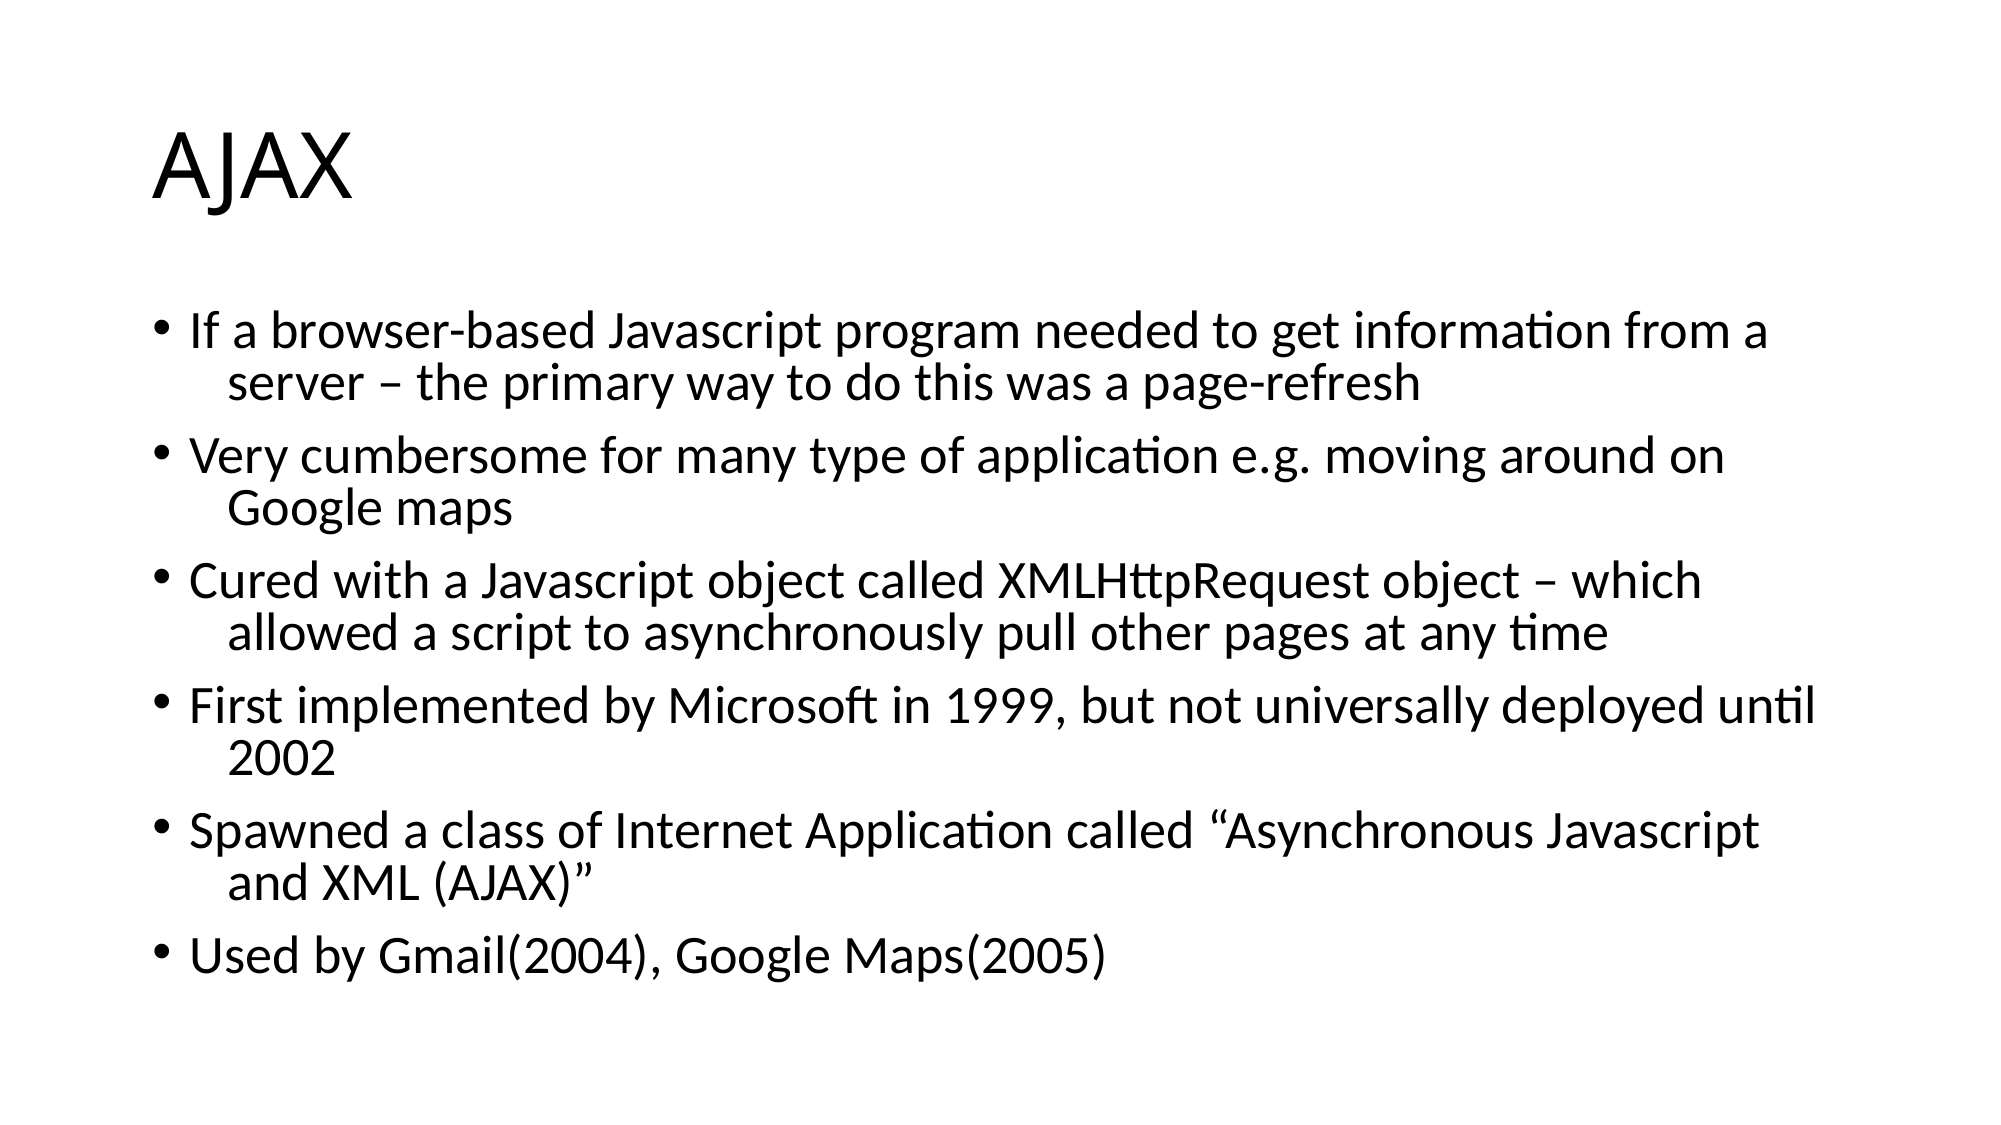

# AJAX
If a browser-based Javascript program needed to get information from a server – the primary way to do this was a page-refresh
Very cumbersome for many type of application e.g. moving around on Google maps
Cured with a Javascript object called XMLHttpRequest object – which allowed a script to asynchronously pull other pages at any time
First implemented by Microsoft in 1999, but not universally deployed until 2002
Spawned a class of Internet Application called “Asynchronous Javascript and XML (AJAX)”
Used by Gmail(2004), Google Maps(2005)